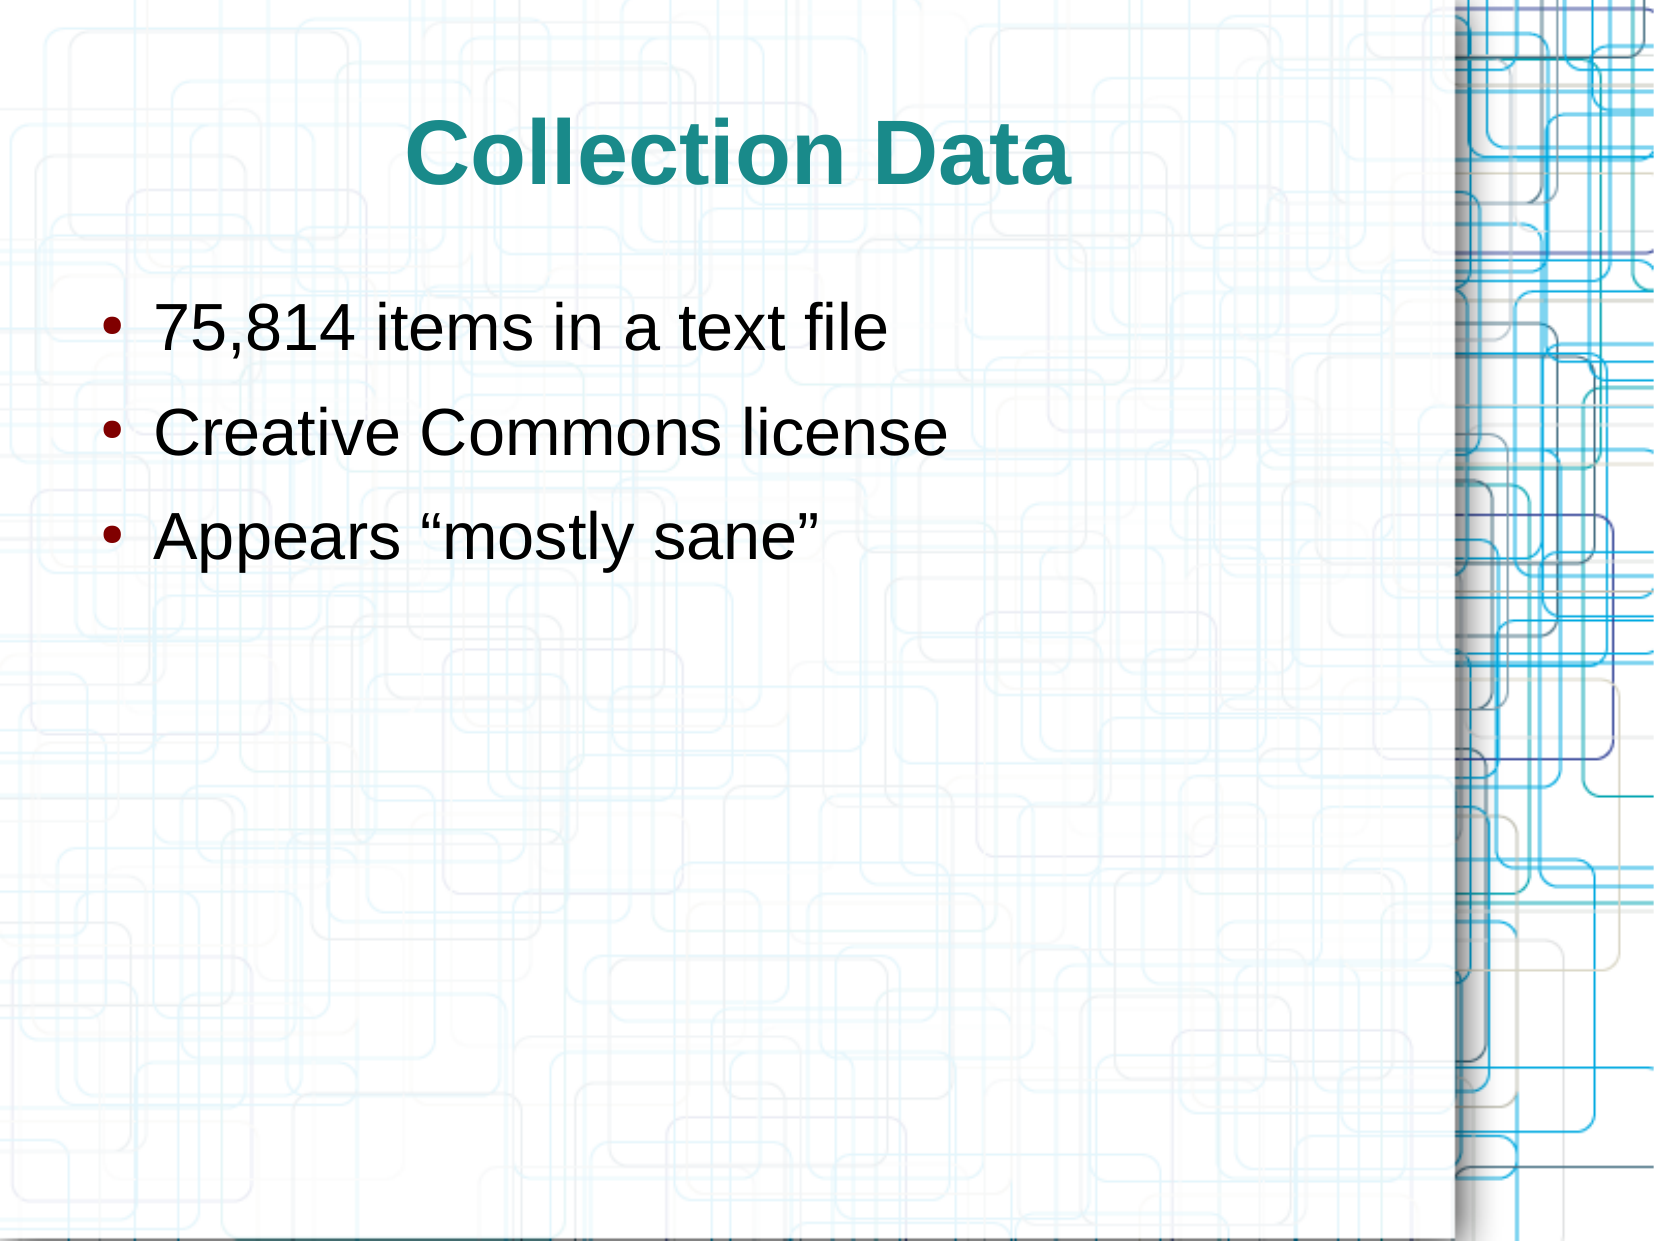

# Collection Data
75,814 items in a text file
Creative Commons license
Appears “mostly sane”